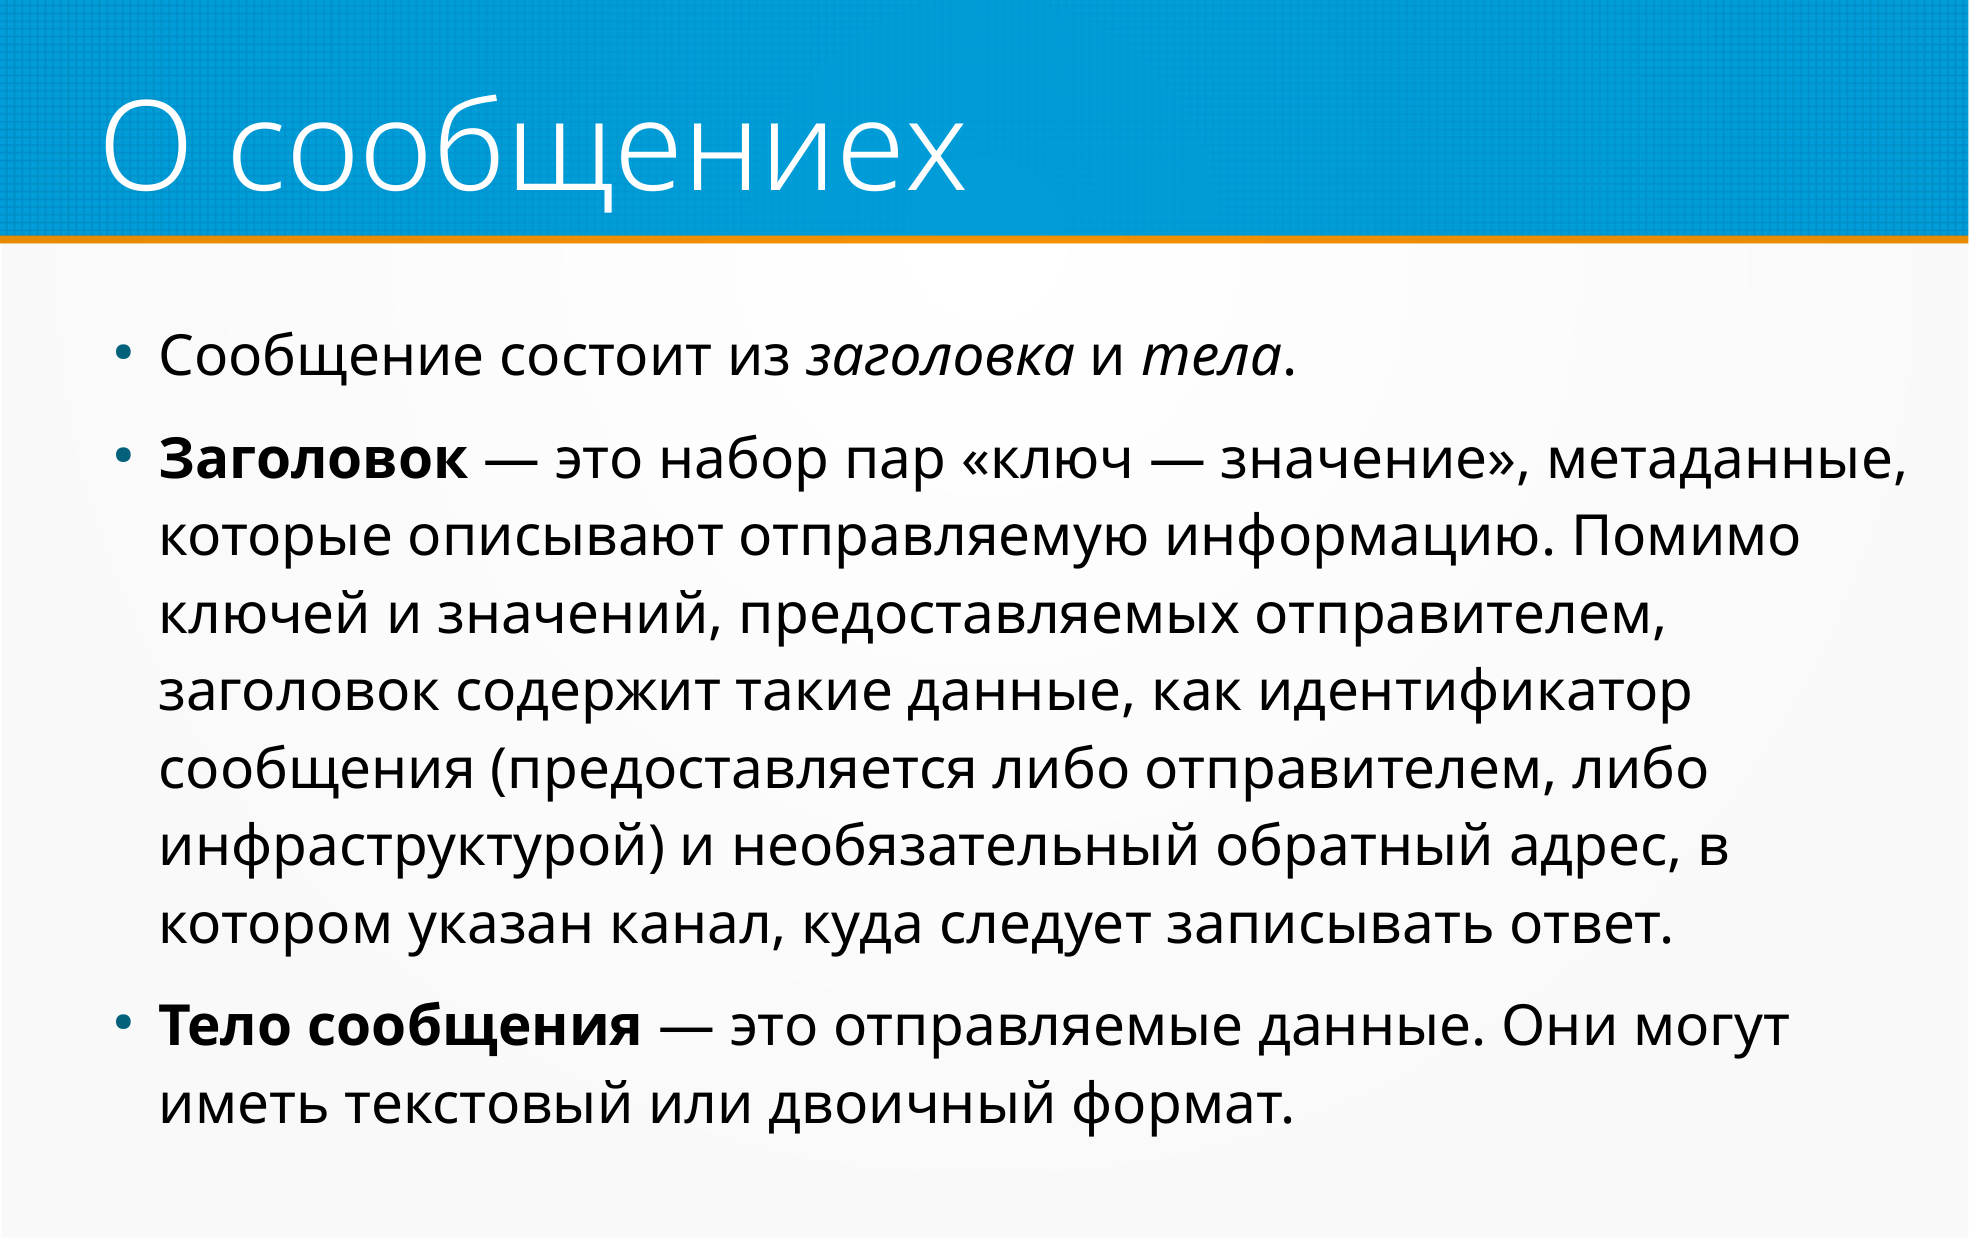

# О сообщениех
Сообщение состоит из заголовка и тела.
Заголовок — это набор пар «ключ — значение», метаданные, которые описывают отправляемую информацию. Помимо ключей и значений, предоставляемых отправителем, заголовок содержит такие данные, как идентификатор сообщения (предоставляется либо отправителем, либо инфраструктурой) и необязательный обратный адрес, в котором указан канал, куда следует записывать ответ.
Тело сообщения — это отправляемые данные. Они могут иметь текстовый или двоичный формат.